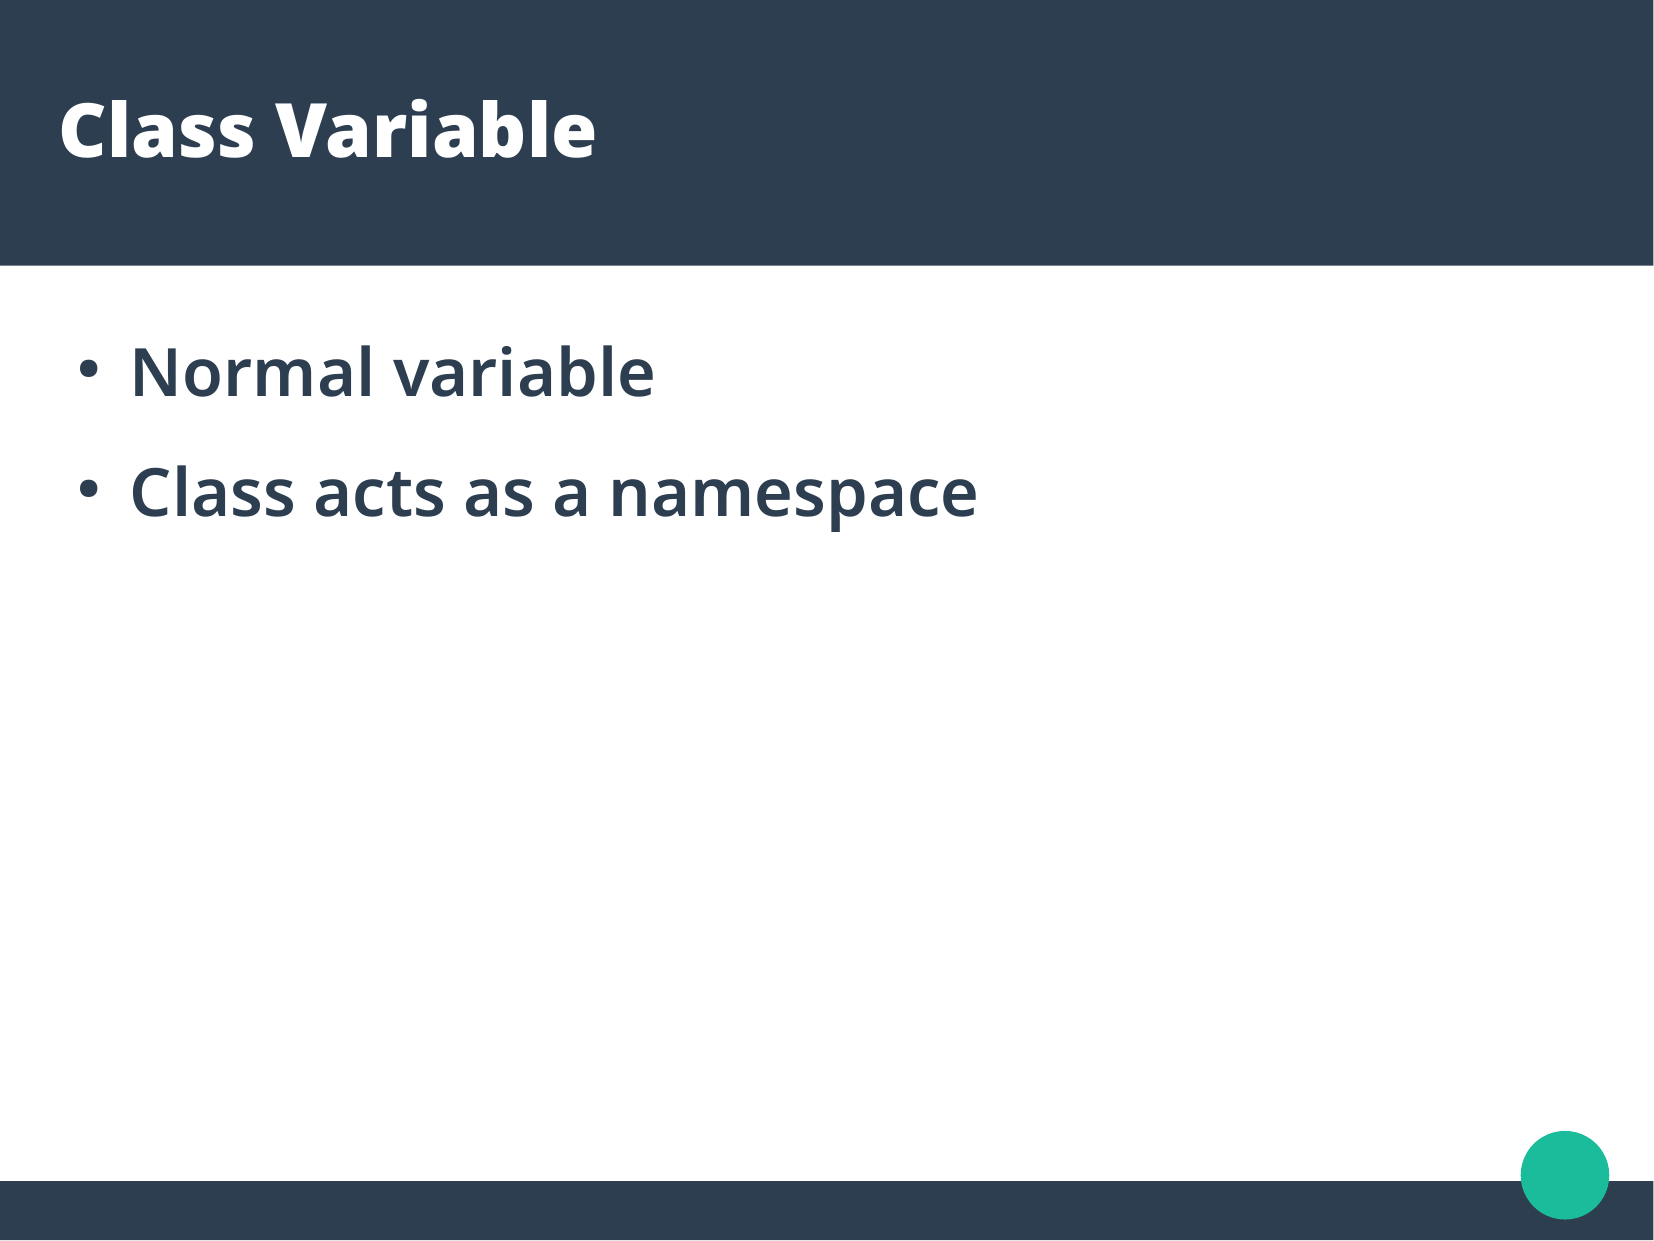

# Class Variable
Normal variable
Class acts as a namespace